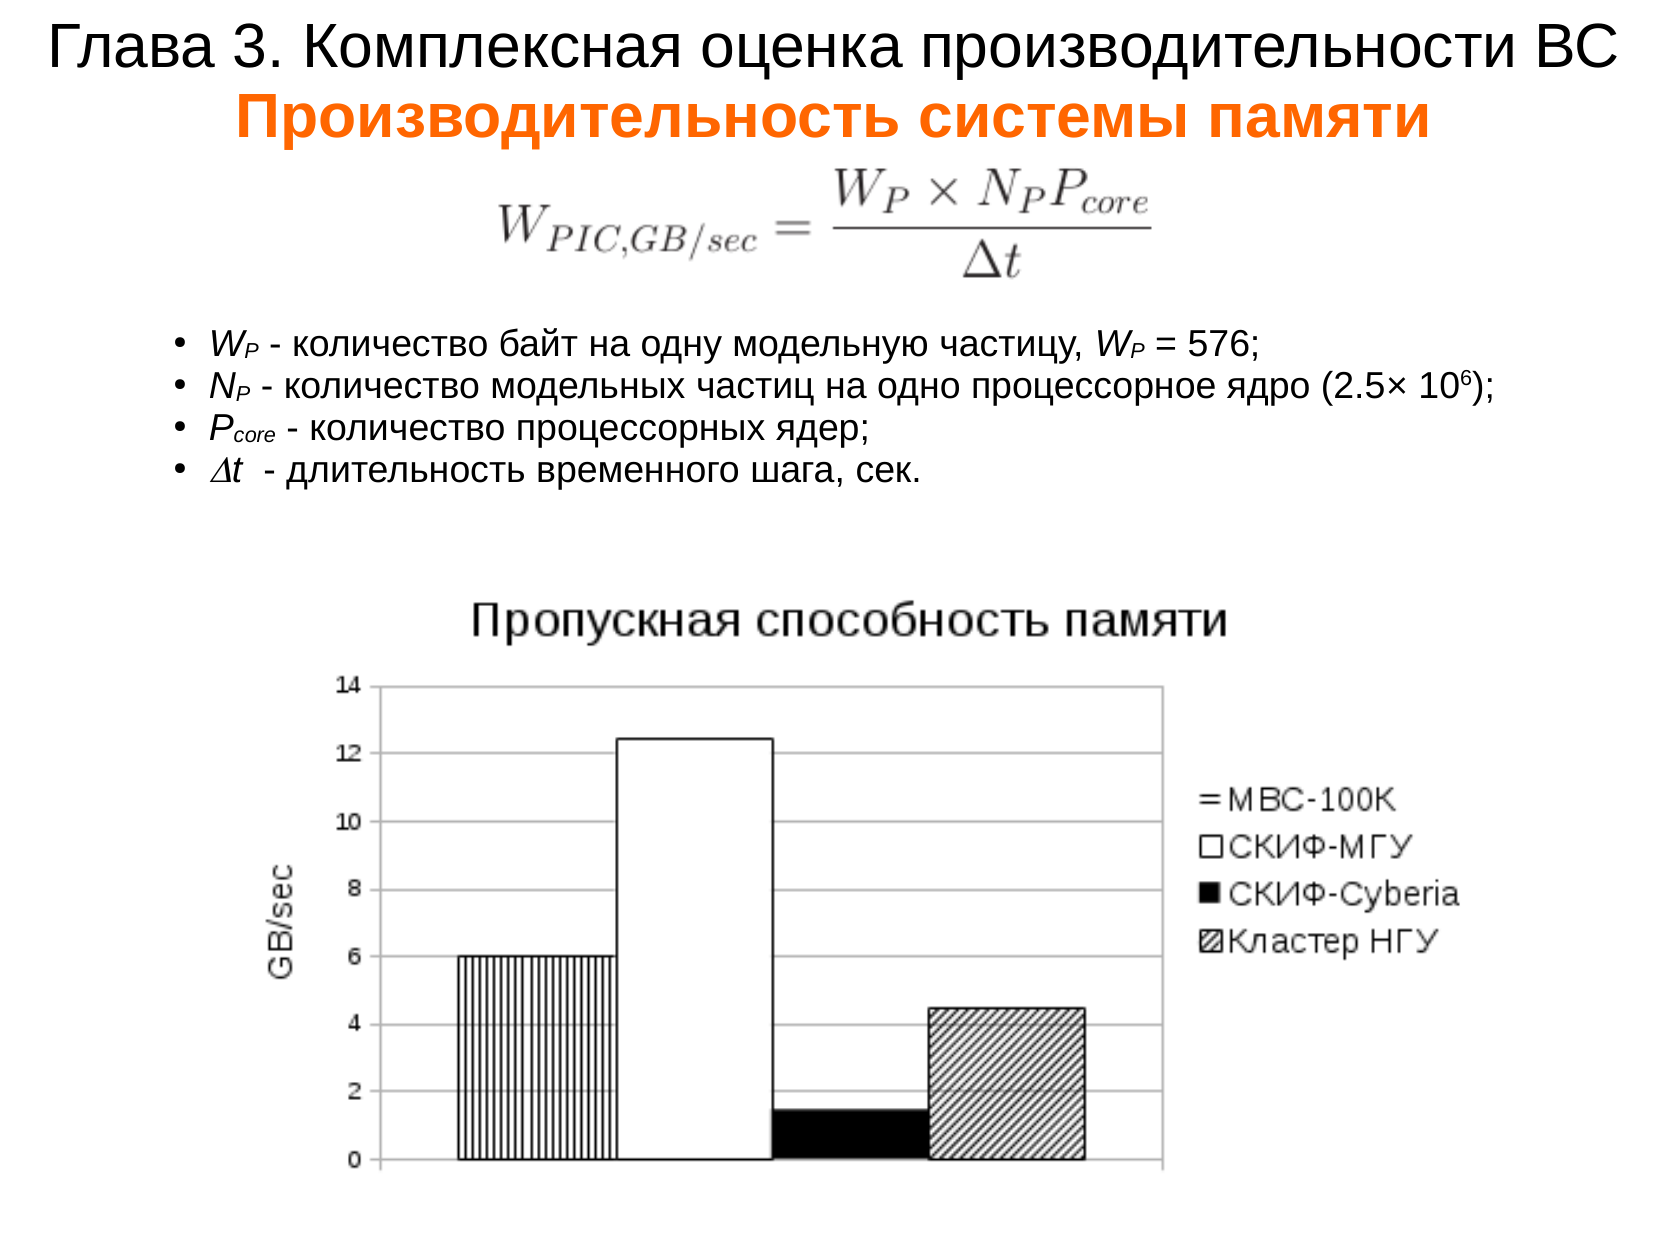

# Глава 3. Комплексная оценка производительности ВС Производительность системы памяти
WP - количество байт на одну модельную частицу, WP = 576;
NP - количество модельных частиц на одно процессорное ядро (2.5× 106);
Pcore - количество процессорных ядер;
Dt - длительность временного шага, сек.